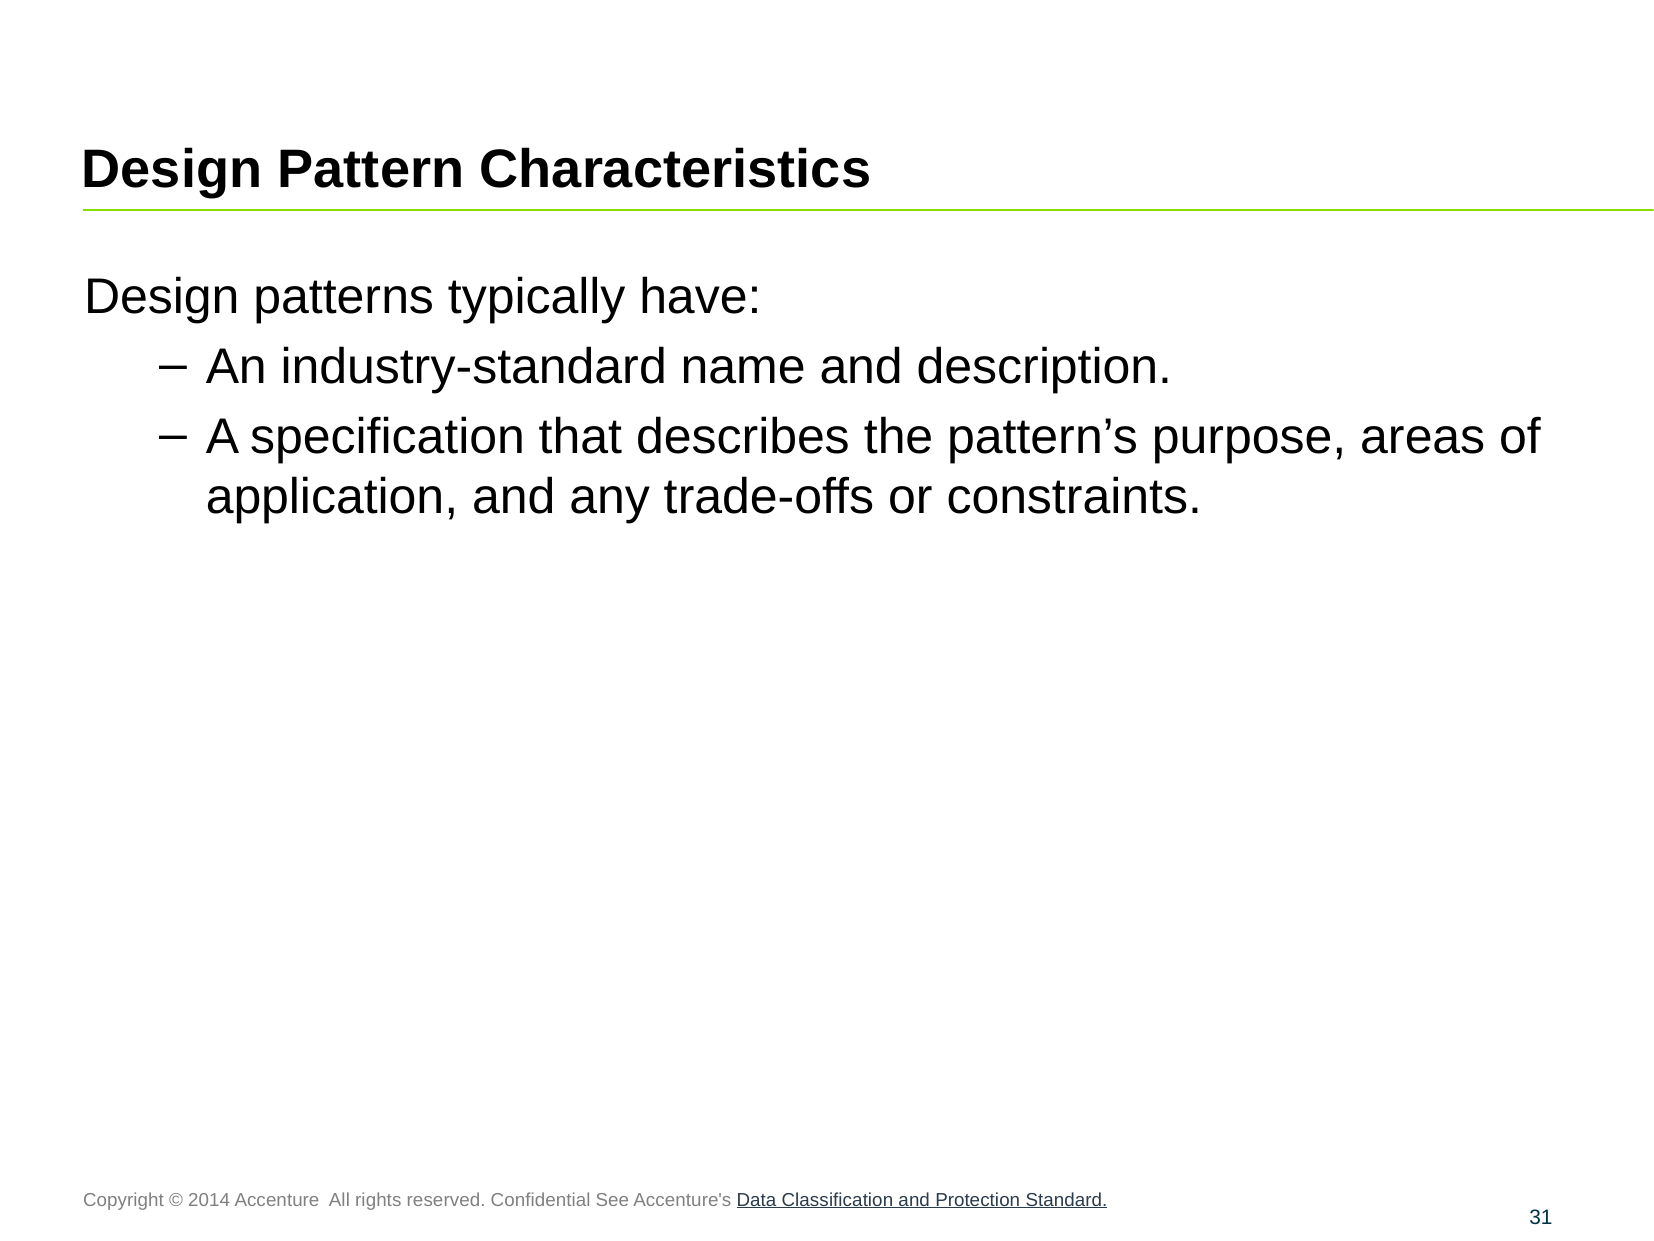

Design Pattern Characteristics
# Design patterns typically have:
An industry-standard name and description.
A specification that describes the pattern’s purpose, areas of application, and any trade-offs or constraints.
31